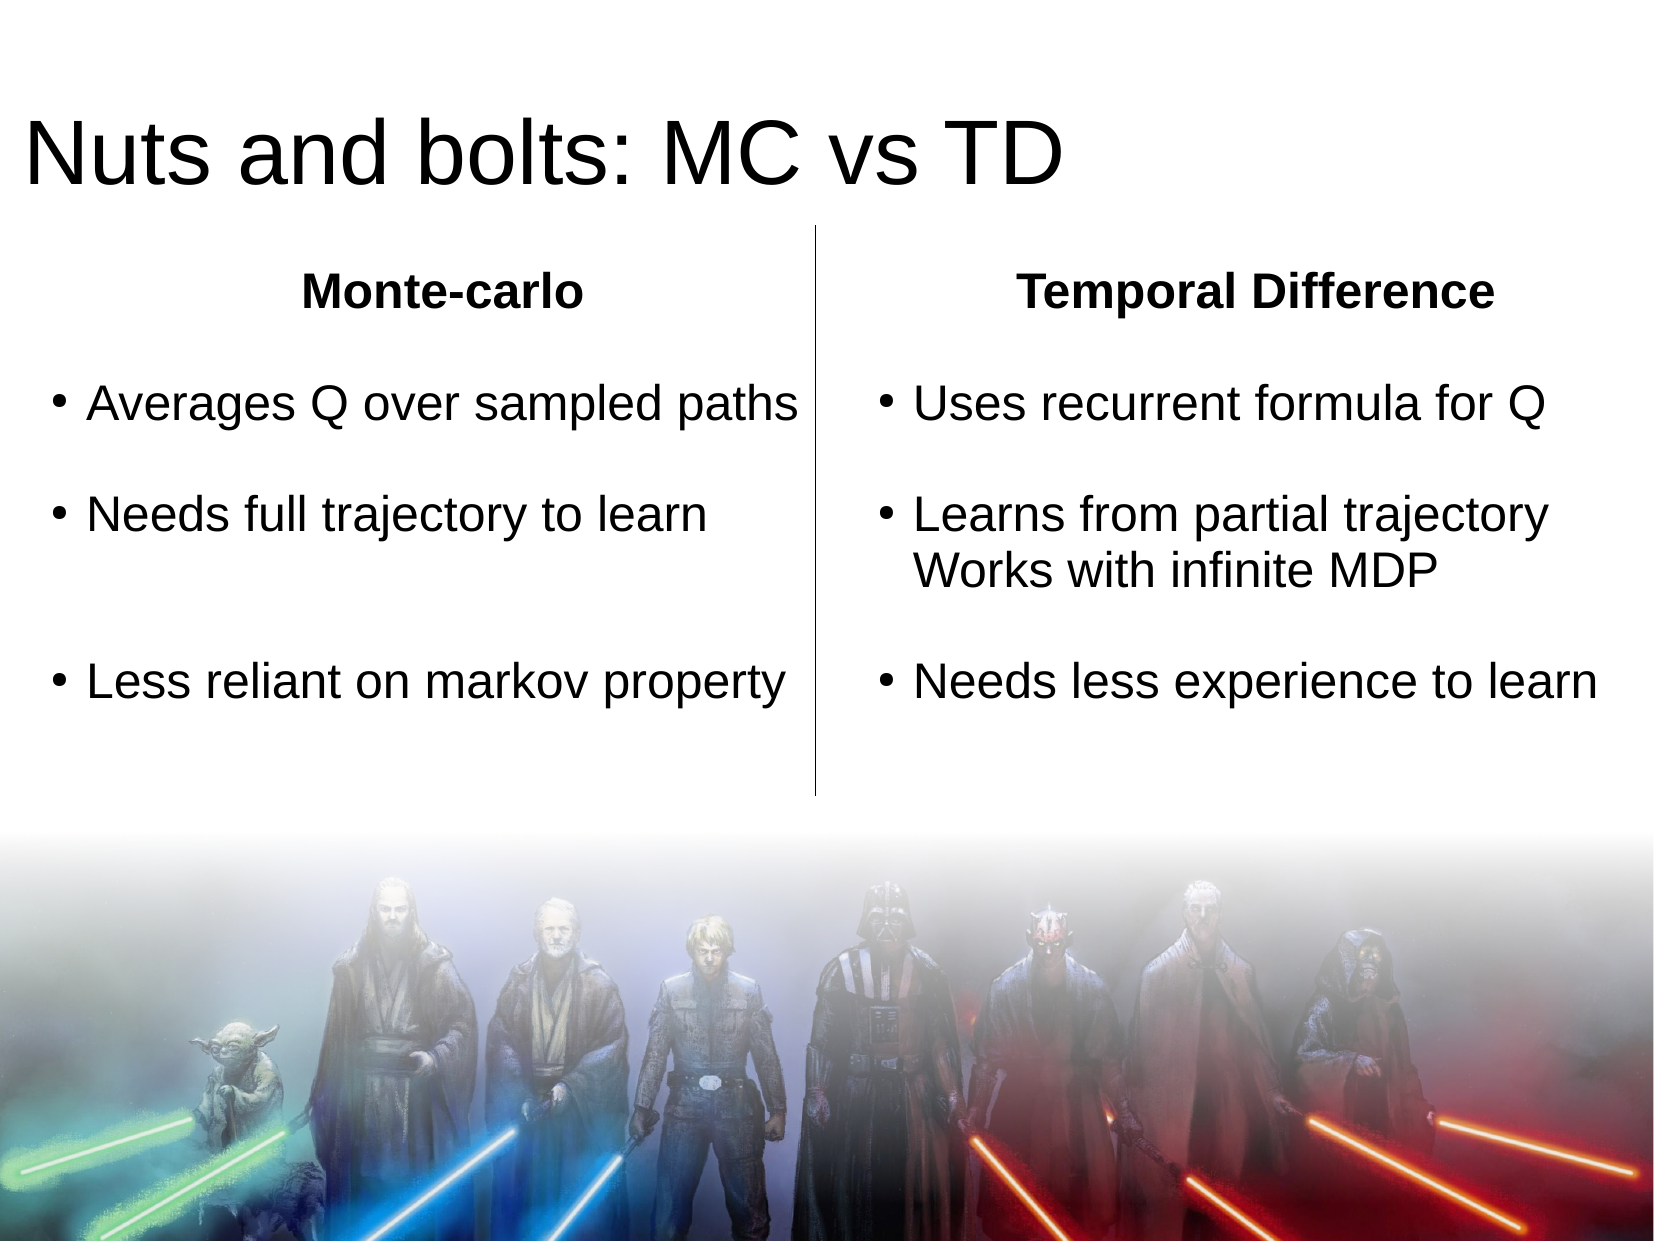

# Nuts and bolts: MC vs TD
Monte-carlo
Averages Q over sampled paths
Needs full trajectory to learn
Less reliant on markov property
Temporal Difference
Uses recurrent formula for Q
Learns from partial trajectory
Works with infinite MDP
Needs less experience to learn